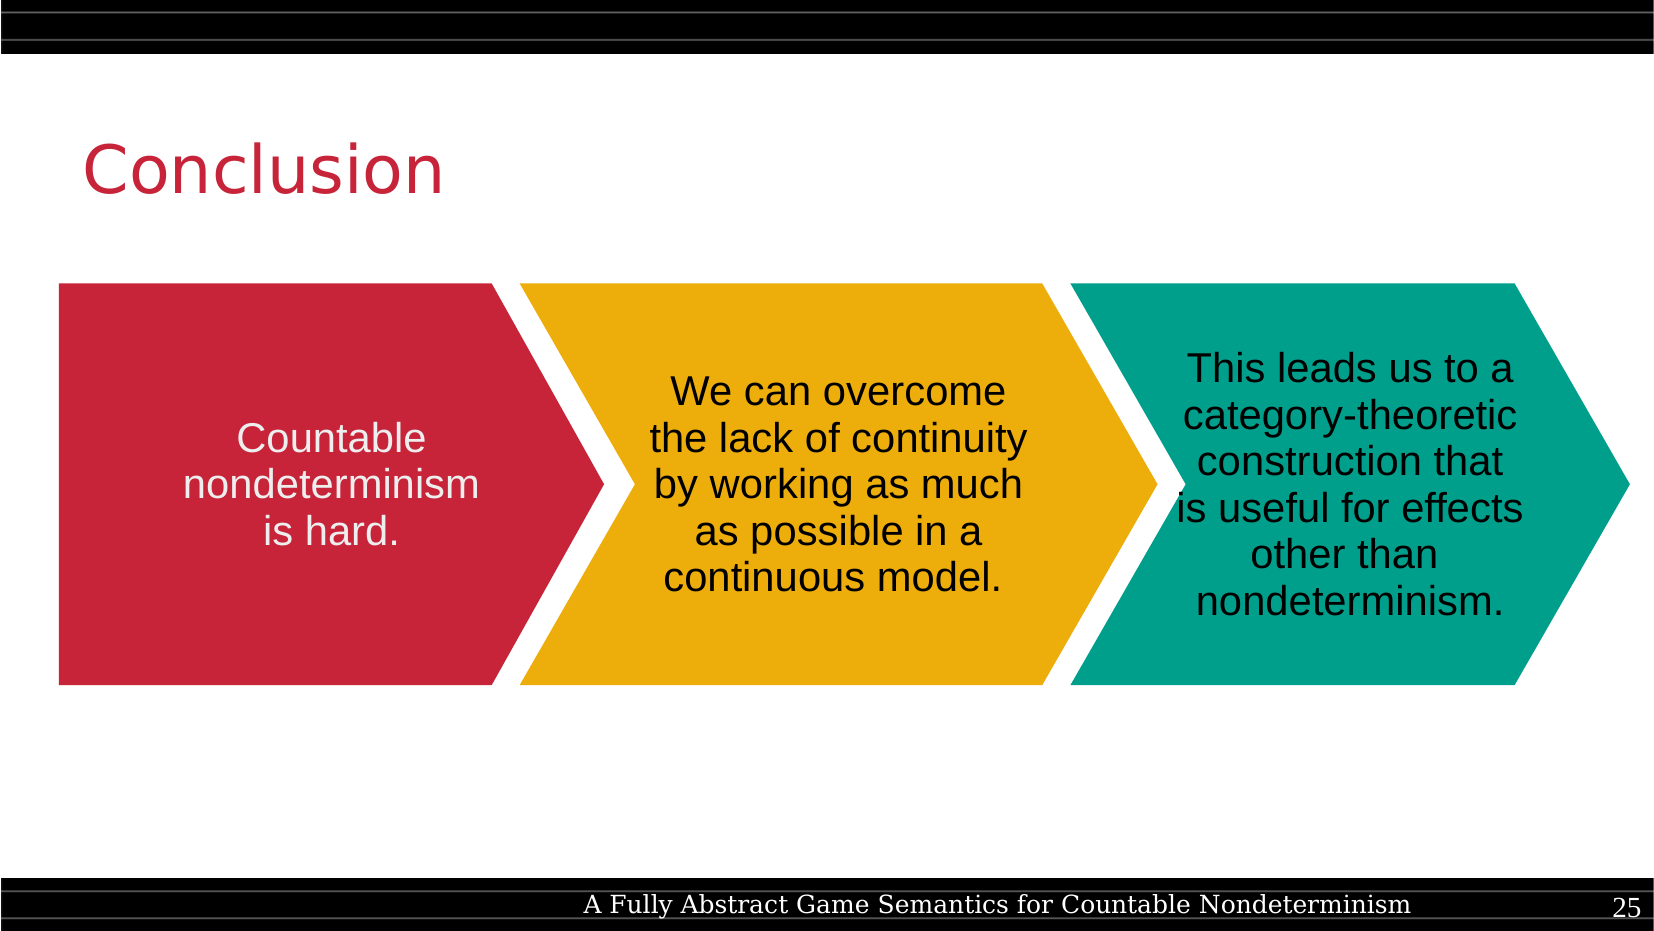

# Conclusion
Countable
nondeterminism
is hard.
We can overcome
the lack of continuity
by working as much
as possible in a
continuous model.
This leads us to a
category-theoretic
construction that
is useful for effects
other than
nondeterminism.